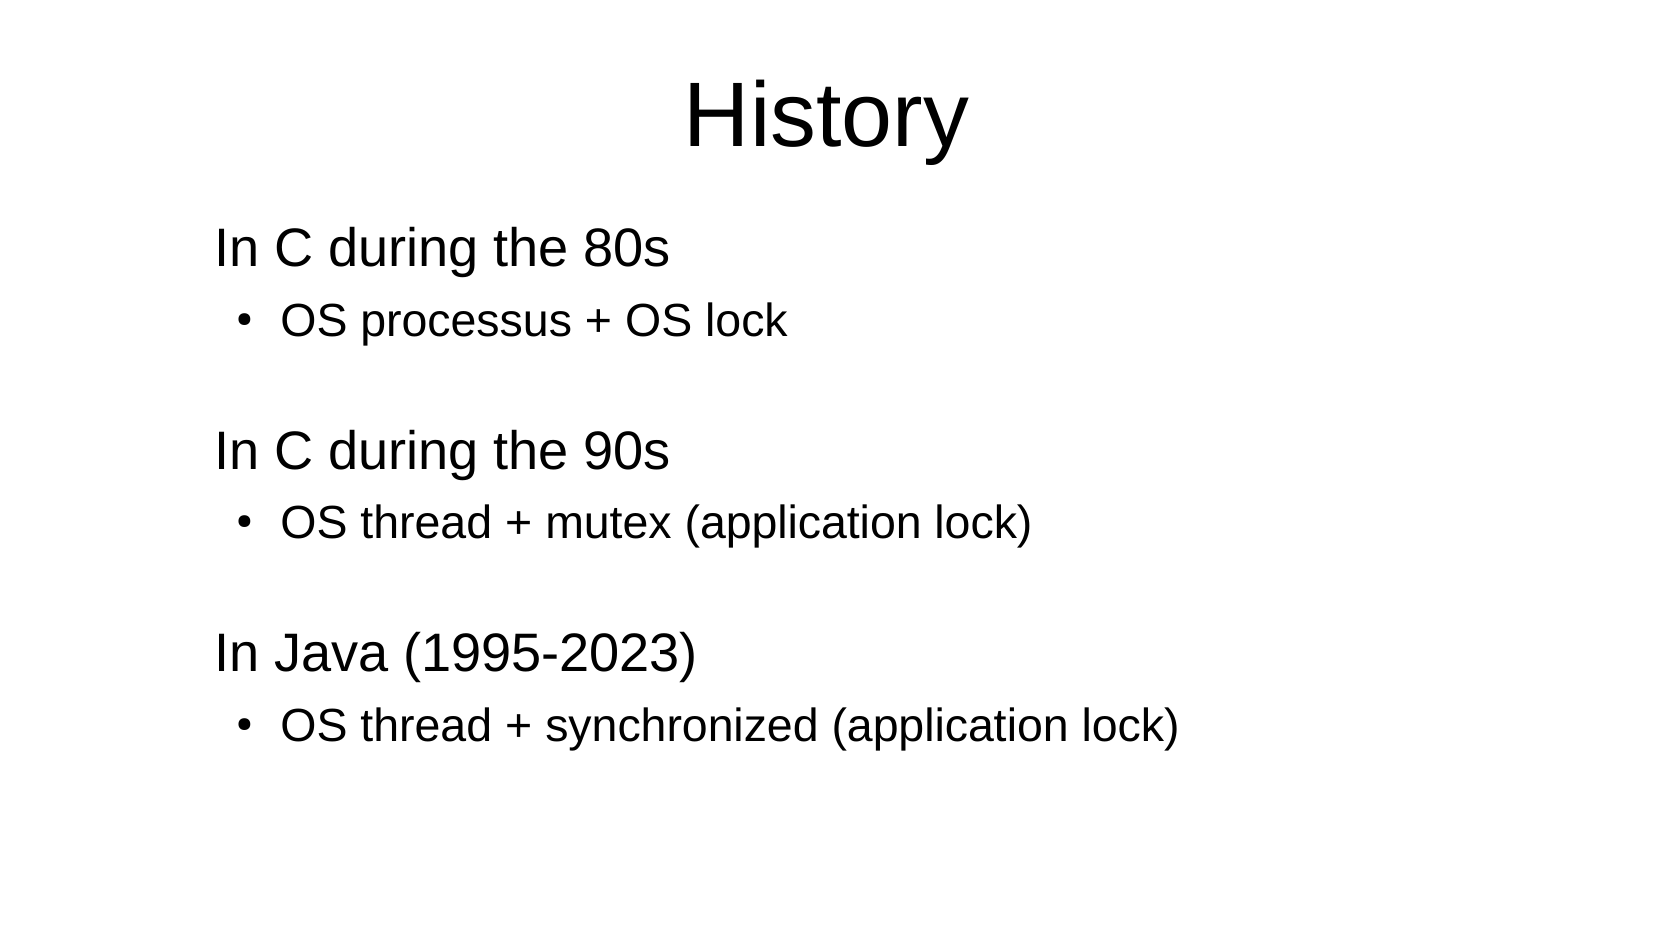

# History
In C during the 80s
OS processus + OS lock
In C during the 90s
OS thread + mutex (application lock)
In Java (1995-2023)
OS thread + synchronized (application lock)